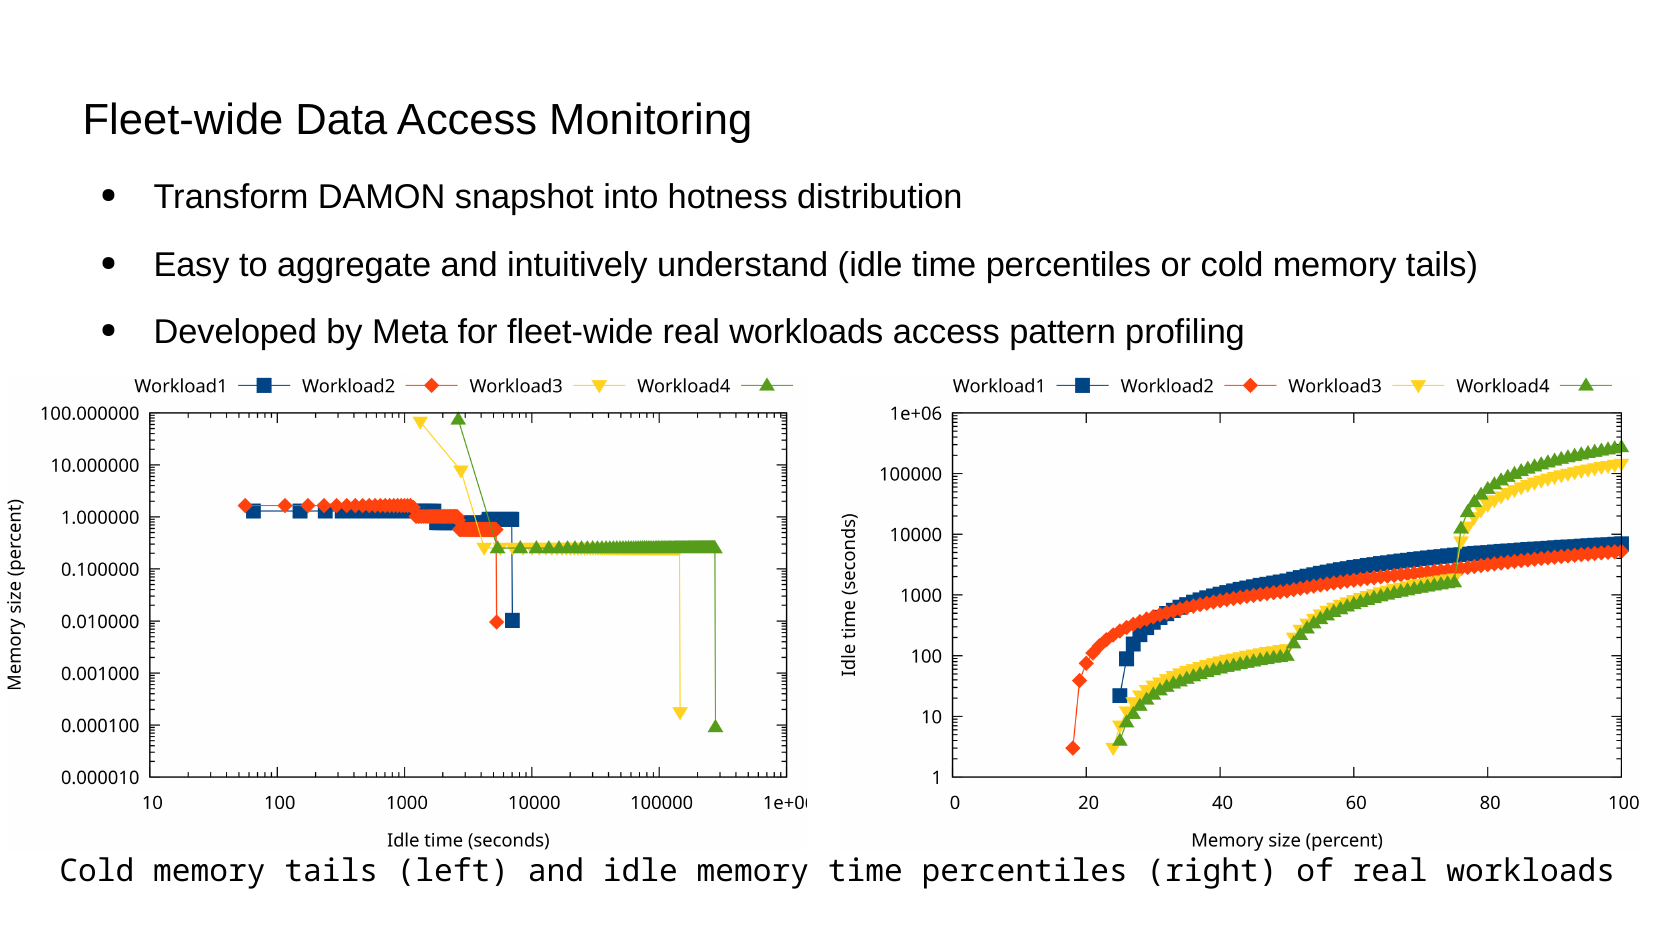

# Fleet-wide Data Access Monitoring
Transform DAMON snapshot into hotness distribution
Easy to aggregate and intuitively understand (idle time percentiles or cold memory tails)
Developed by Meta for fleet-wide real workloads access pattern profiling
Cold memory tails (left) and idle memory time percentiles (right) of real workloads